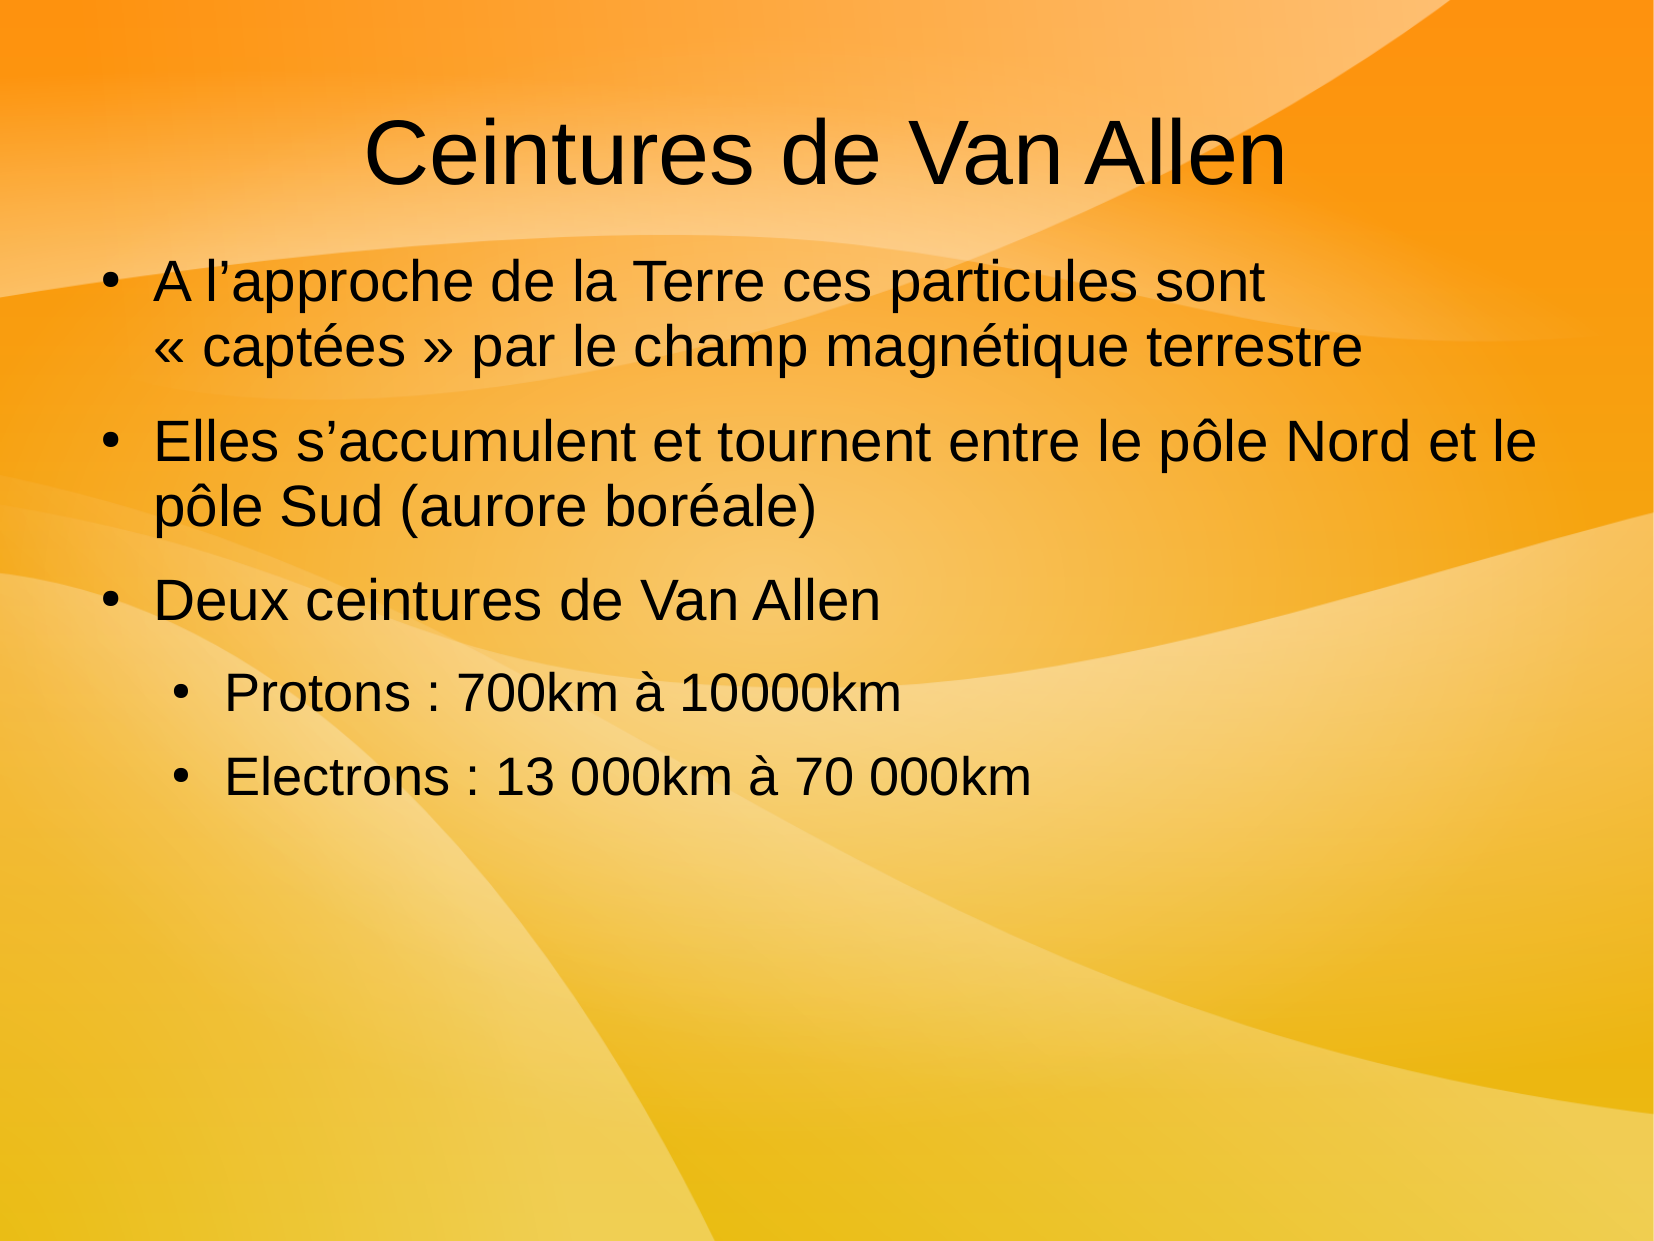

# Ceintures de Van Allen
A l’approche de la Terre ces particules sont « captées » par le champ magnétique terrestre
Elles s’accumulent et tournent entre le pôle Nord et le pôle Sud (aurore boréale)
Deux ceintures de Van Allen
Protons : 700km à 10000km
Electrons : 13 000km à 70 000km